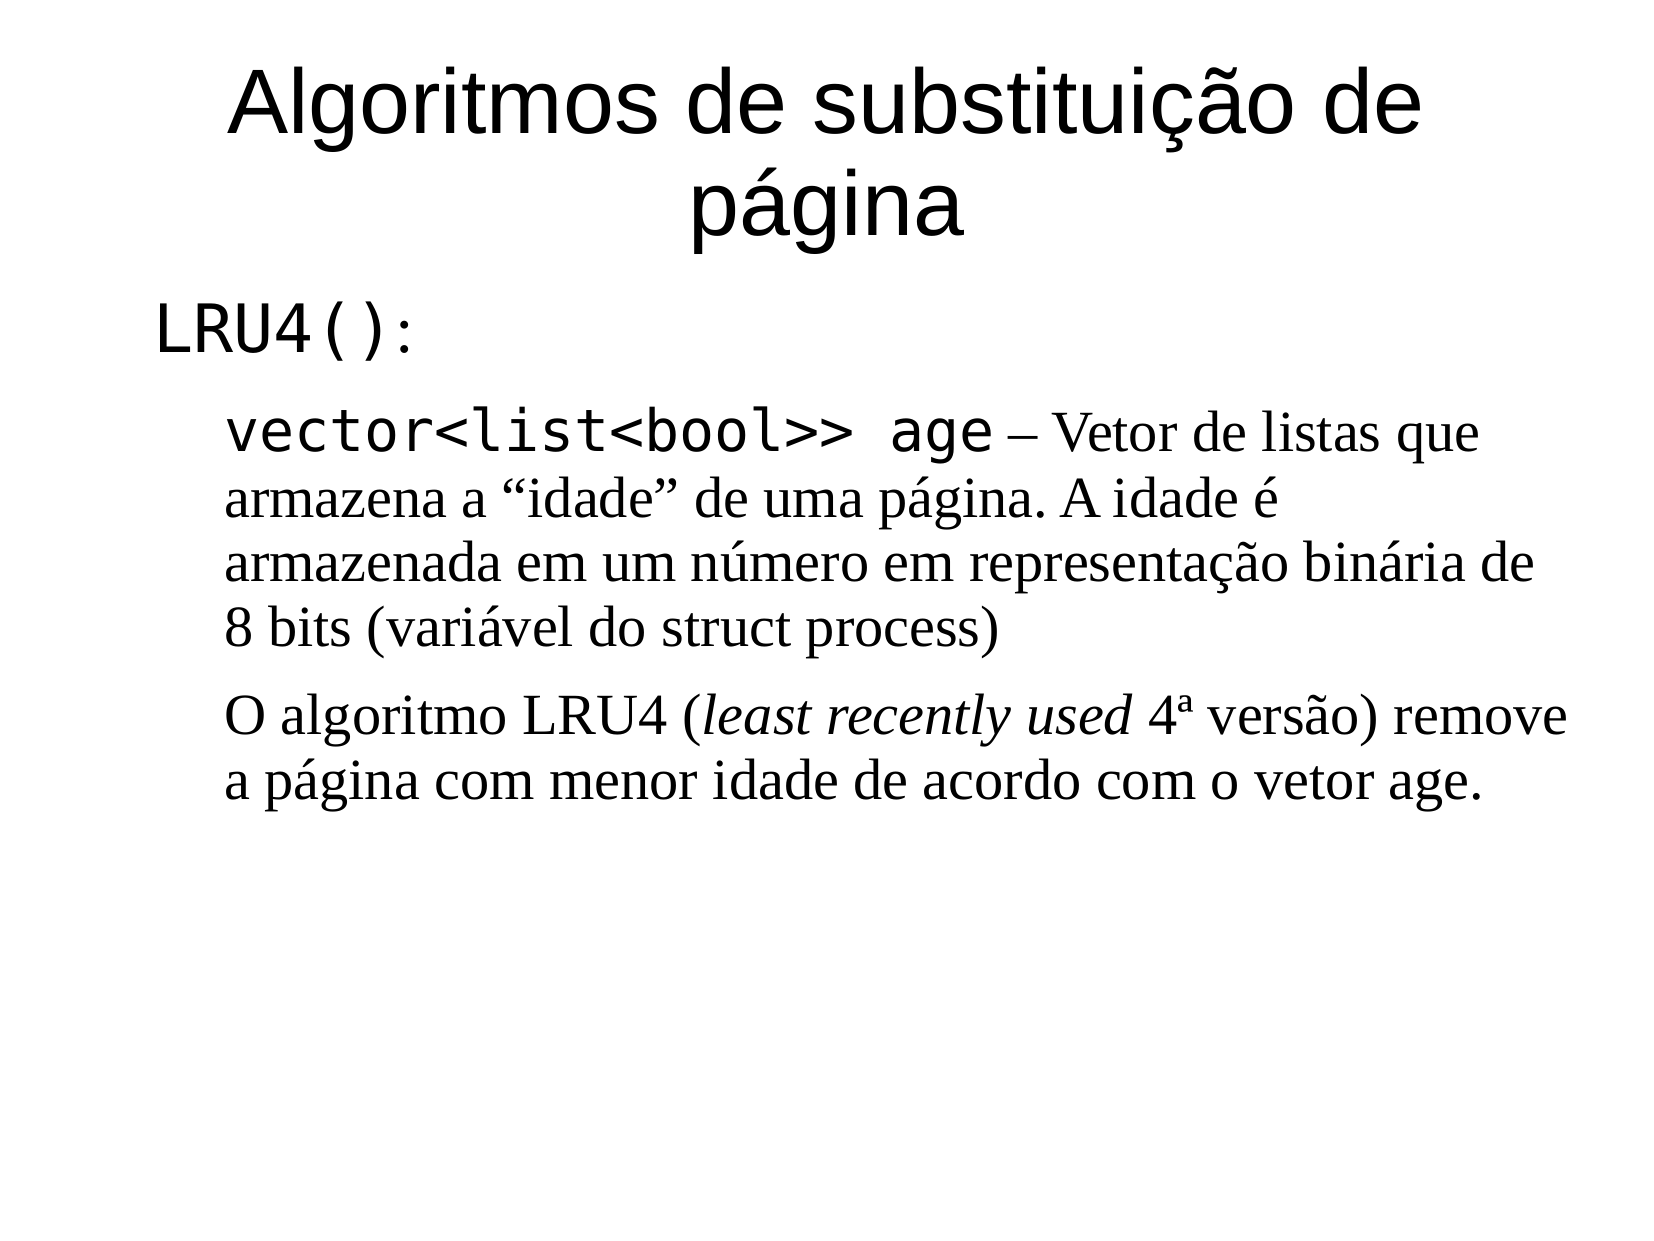

# Algoritmos de substituição de página
LRU4():
vector<list<bool>> age – Vetor de listas que armazena a “idade” de uma página. A idade é armazenada em um número em representação binária de 8 bits (variável do struct process)
O algoritmo LRU4 (least recently used 4ª versão) remove a página com menor idade de acordo com o vetor age.